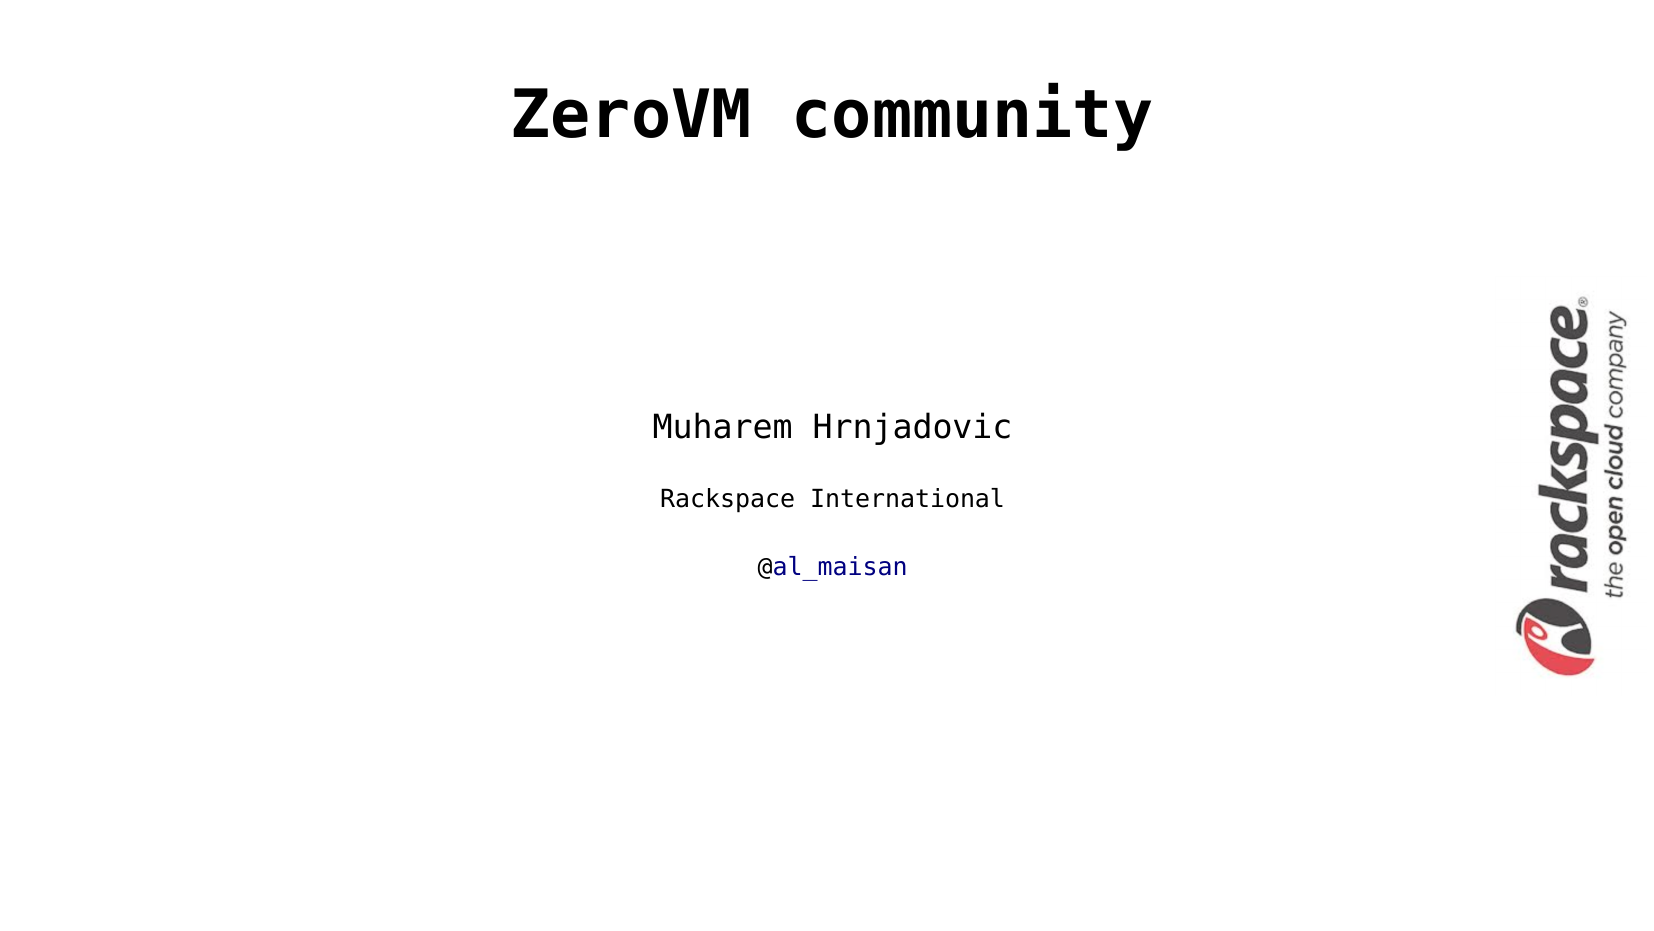

# ZeroVM community
Muharem Hrnjadovic
Rackspace International
@al_maisan